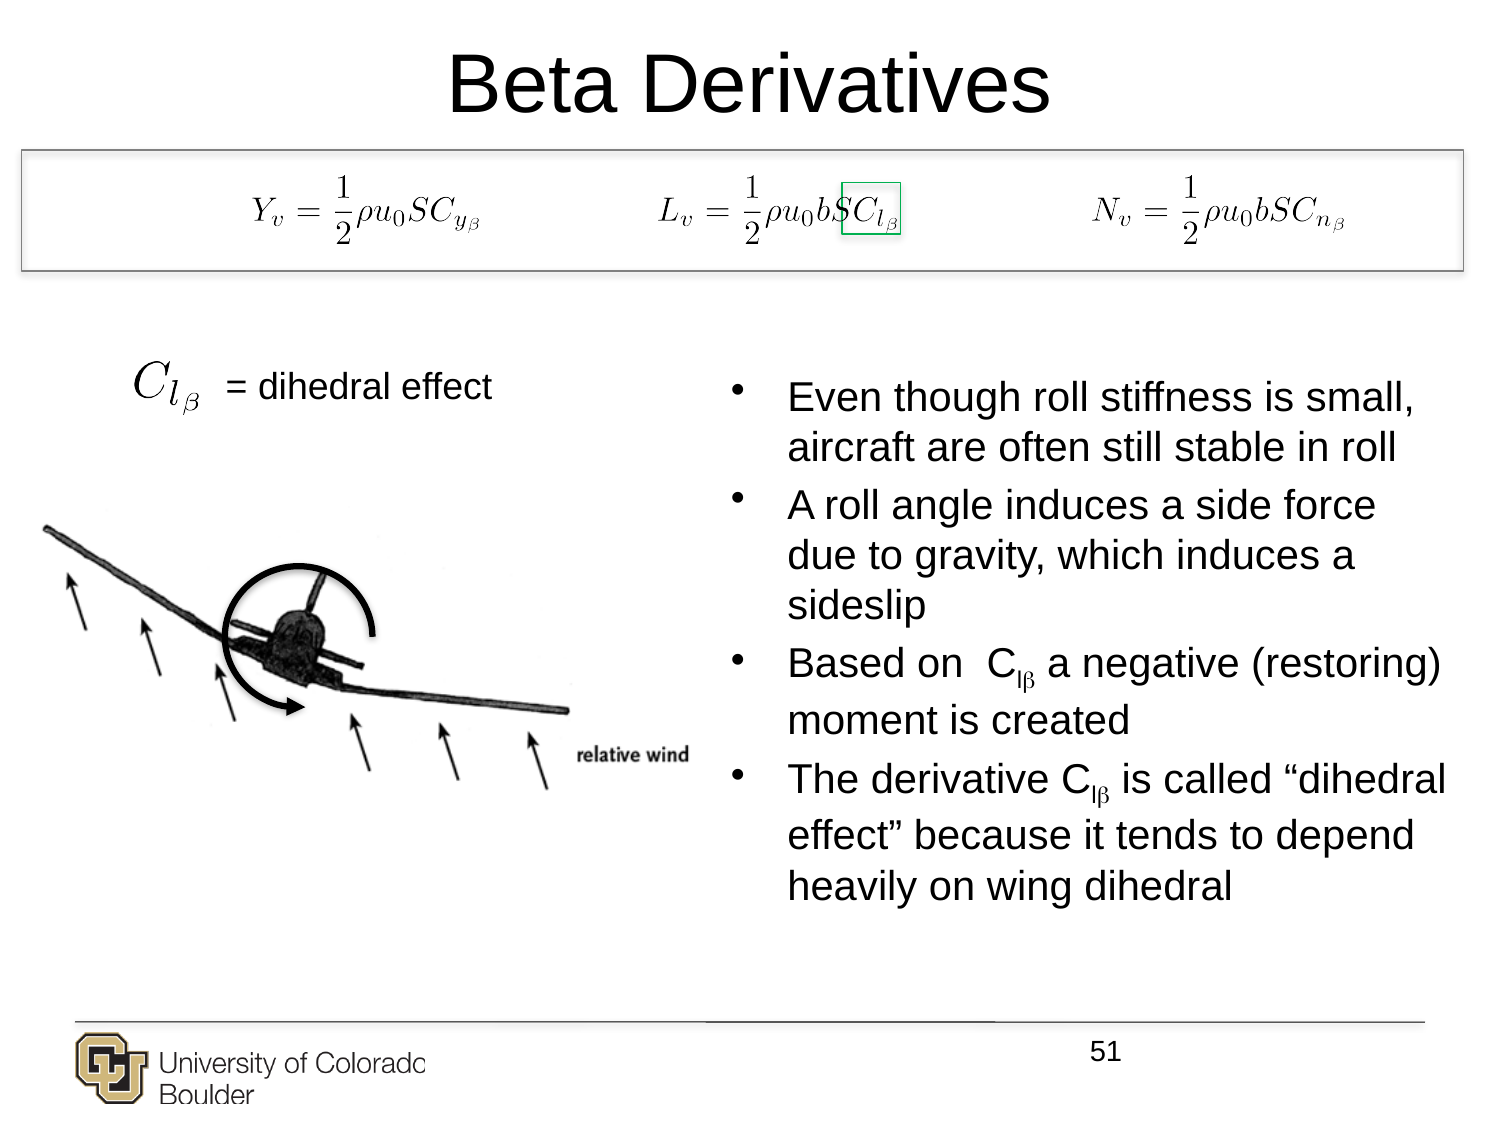

# Beta Derivatives
 = dihedral effect
Even though roll stiffness is small, aircraft are often still stable in roll
A roll angle induces a side force due to gravity, which induces a sideslip
Based on Clb a negative (restoring) moment is created
The derivative Clb is called “dihedral effect” because it tends to depend heavily on wing dihedral
51